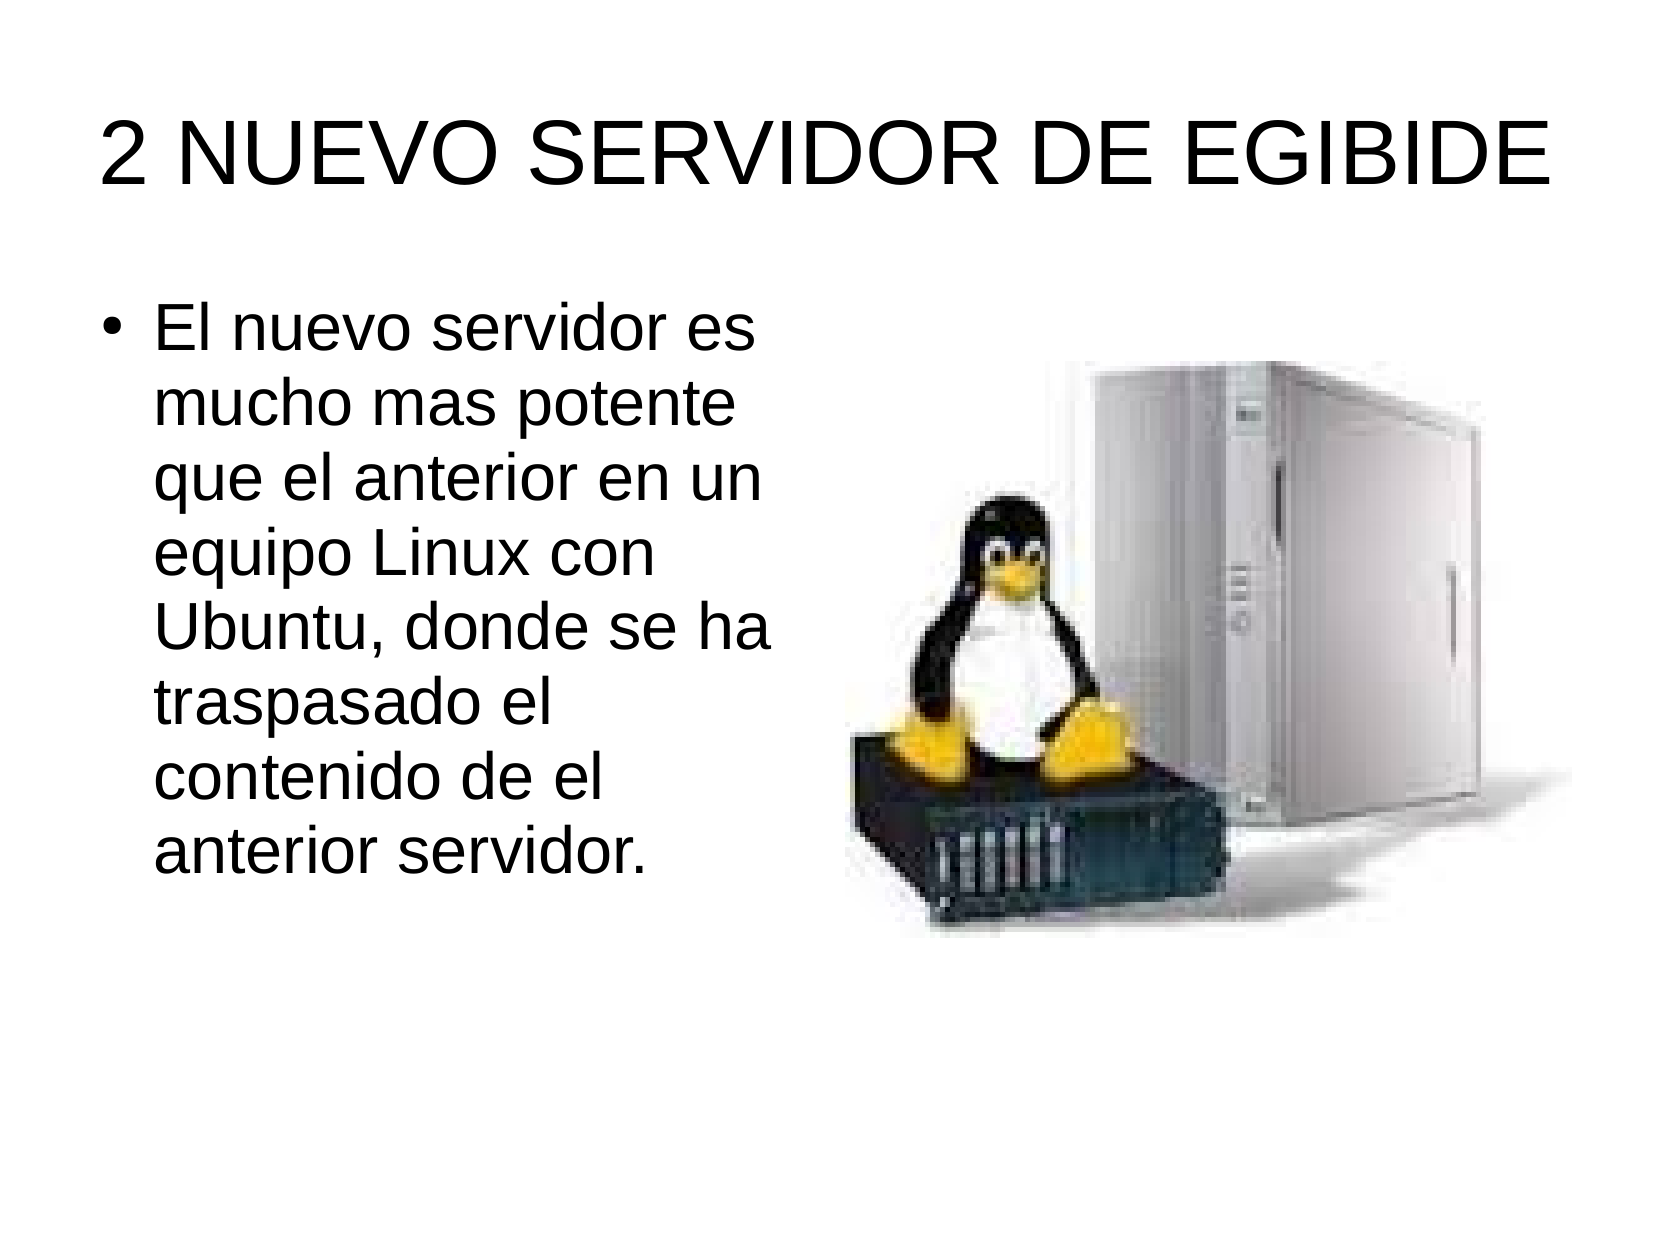

# 2 NUEVO SERVIDOR DE EGIBIDE
El nuevo servidor es mucho mas potente que el anterior en un equipo Linux con Ubuntu, donde se ha traspasado el contenido de el anterior servidor.